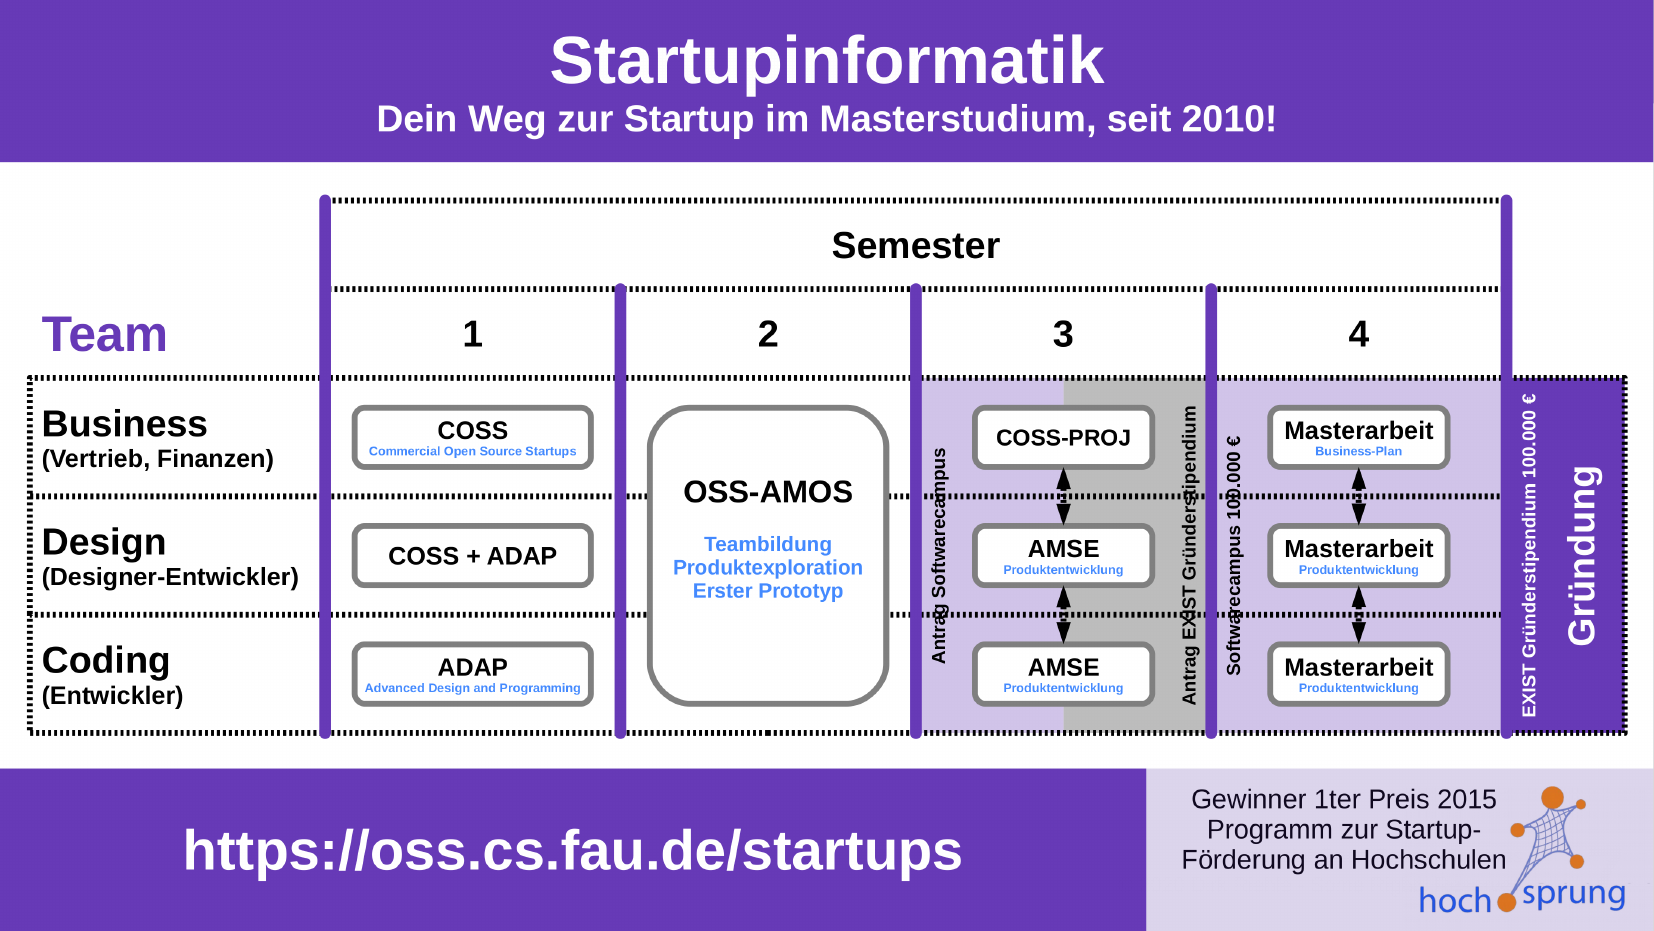

# Startupinformatik
Commercial Open Source Startups
7
© 2020 Dirk Riehle - Some Rights Reserved